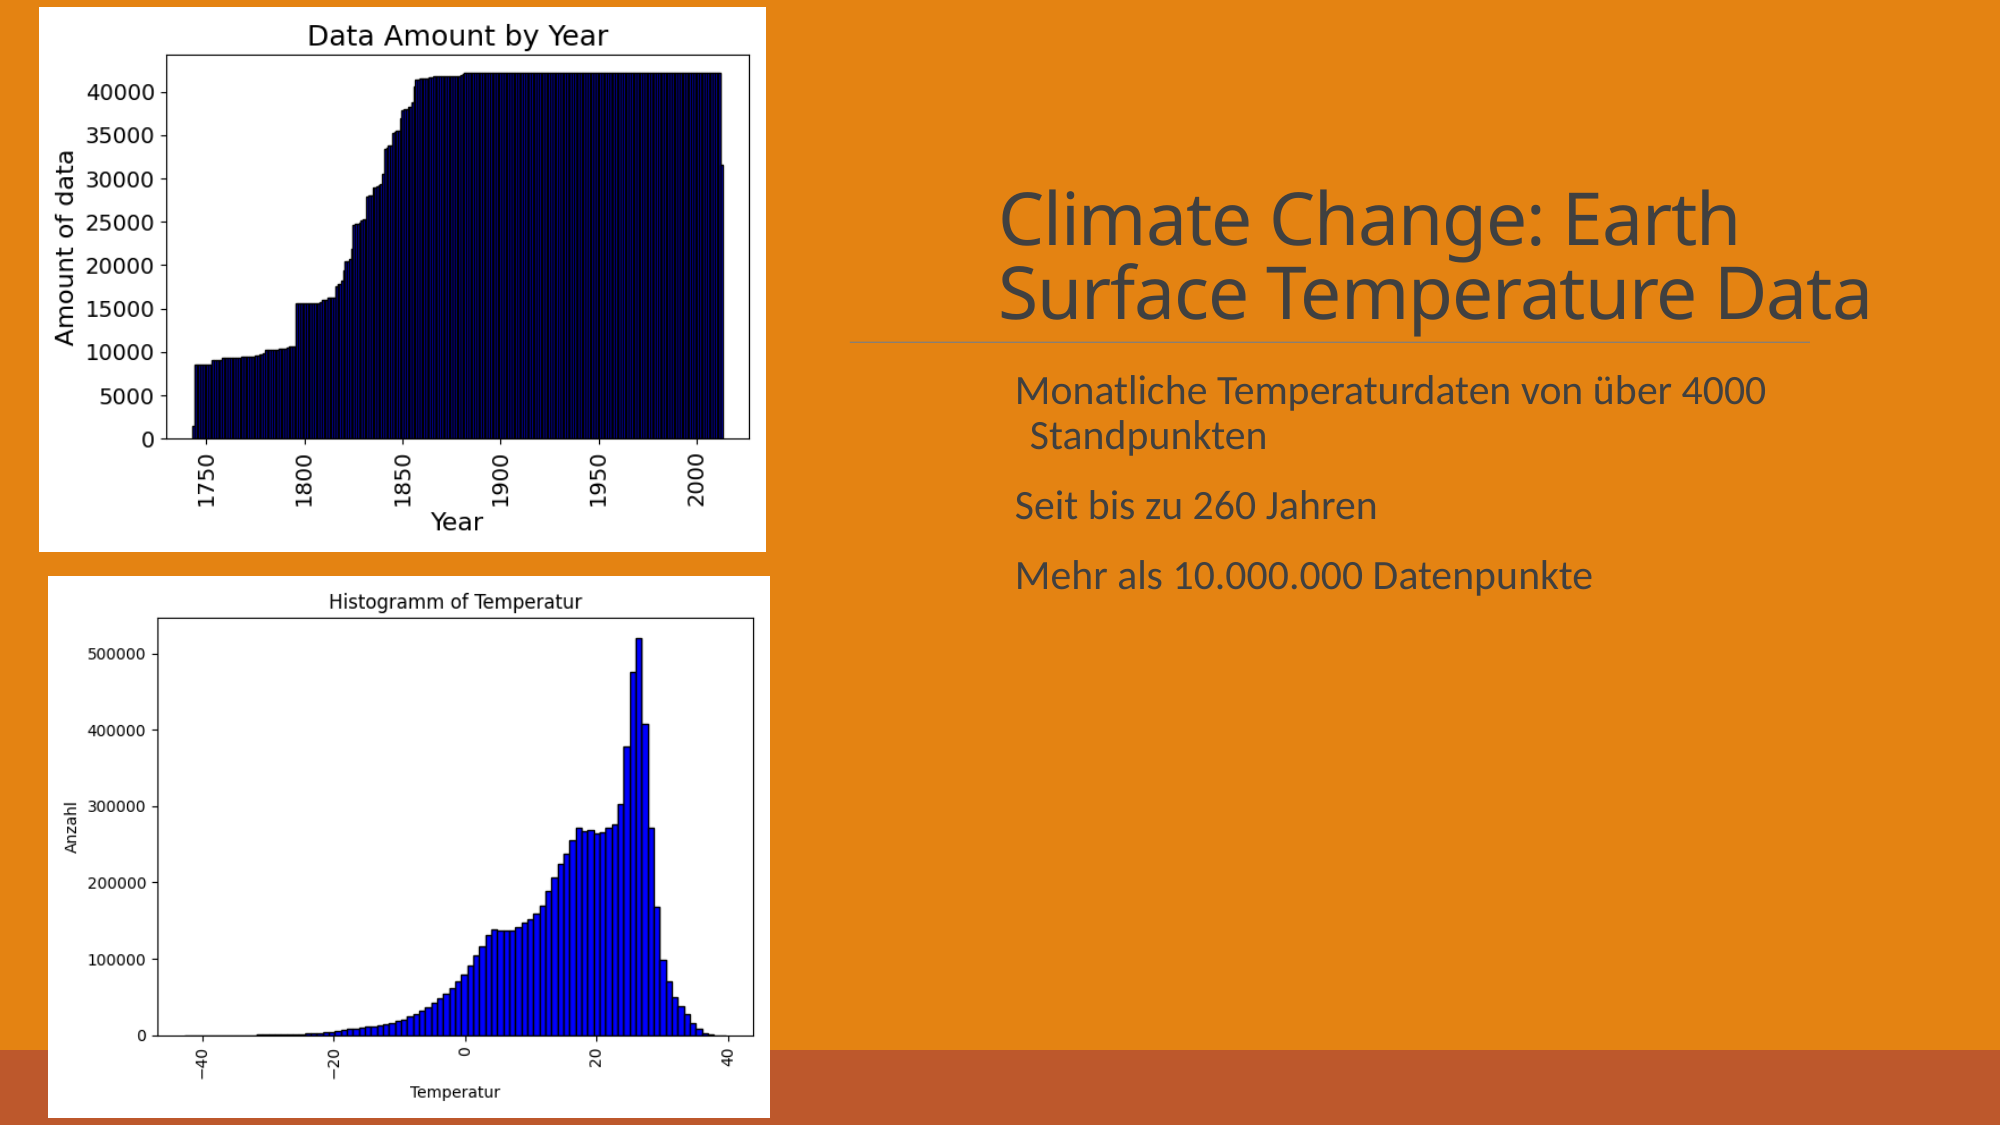

# Climate Change: Earth Surface Temperature Data
Monatliche Temperaturdaten von über 4000 Standpunkten
Seit bis zu 260 Jahren
Mehr als 10.000.000 Datenpunkte